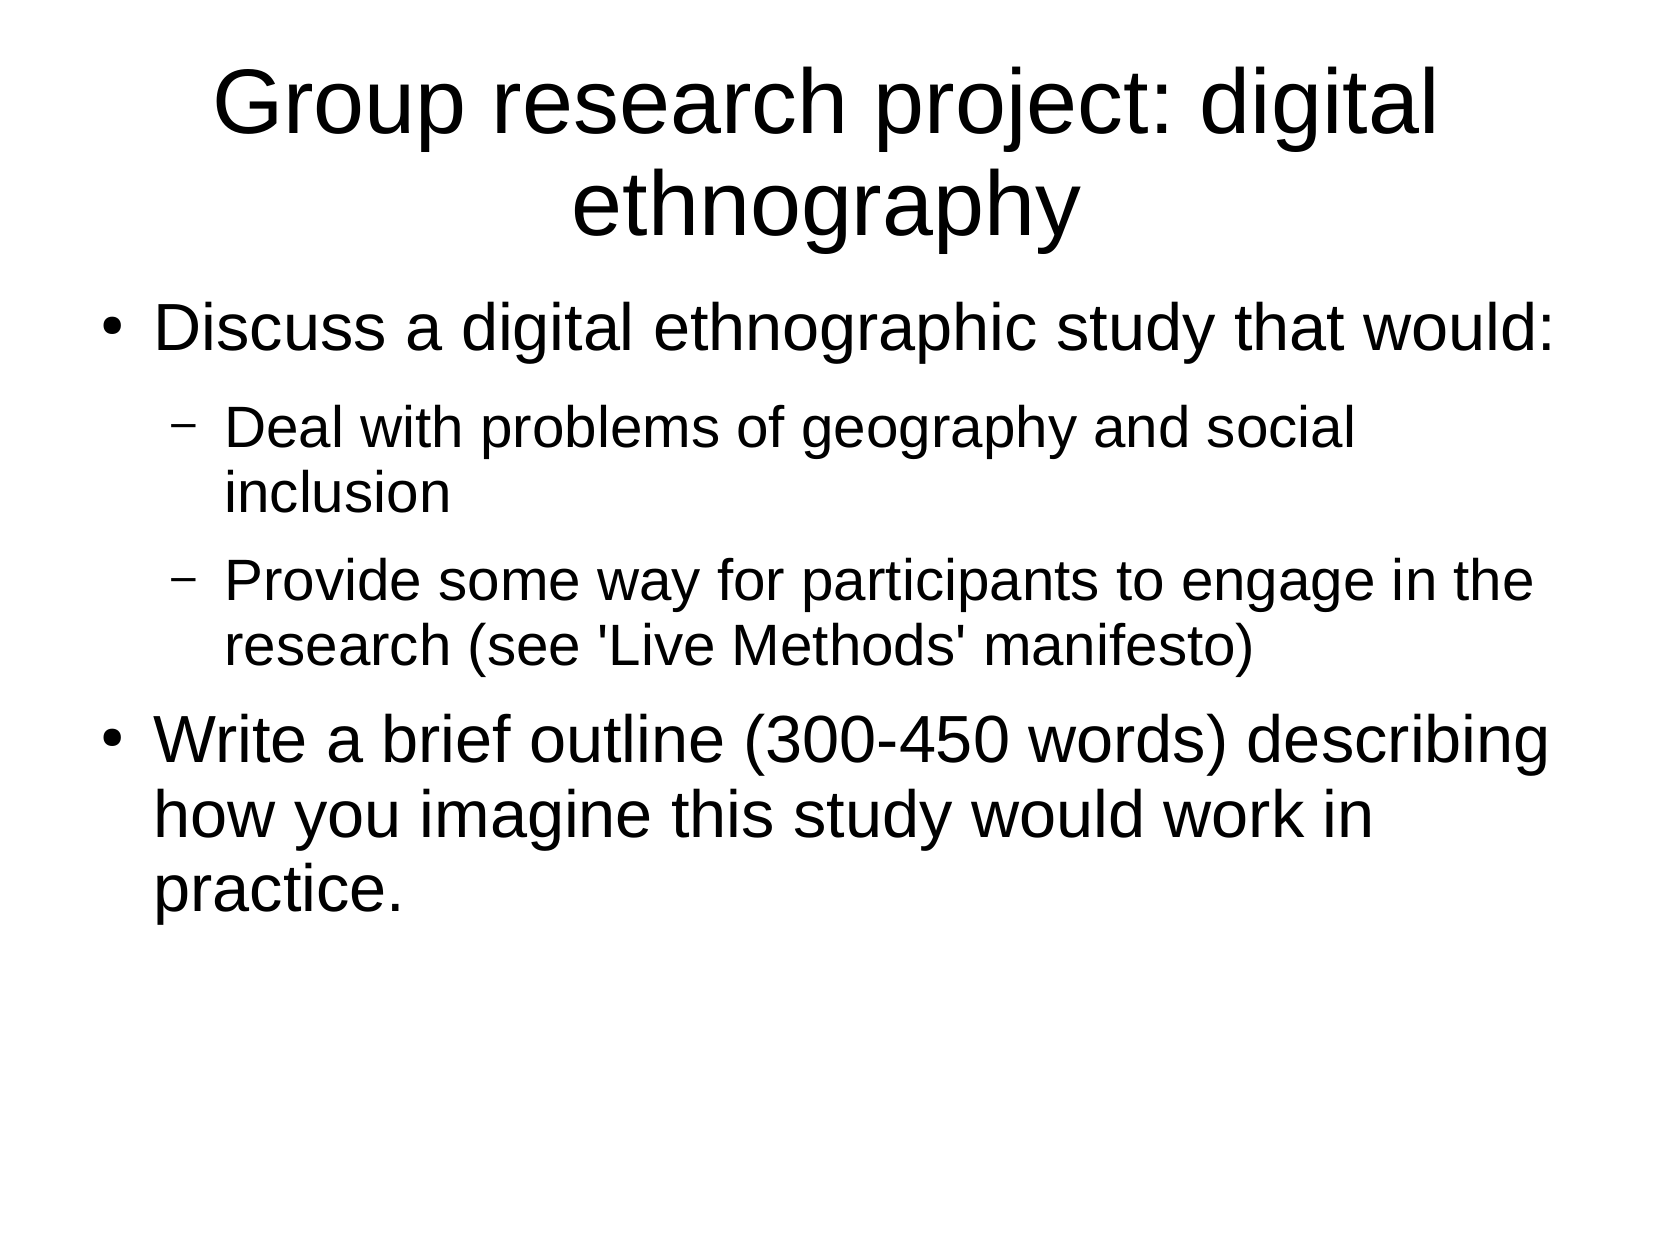

# Group research project: digital ethnography
Discuss a digital ethnographic study that would:
Deal with problems of geography and social inclusion
Provide some way for participants to engage in the research (see 'Live Methods' manifesto)
Write a brief outline (300-450 words) describing how you imagine this study would work in practice.